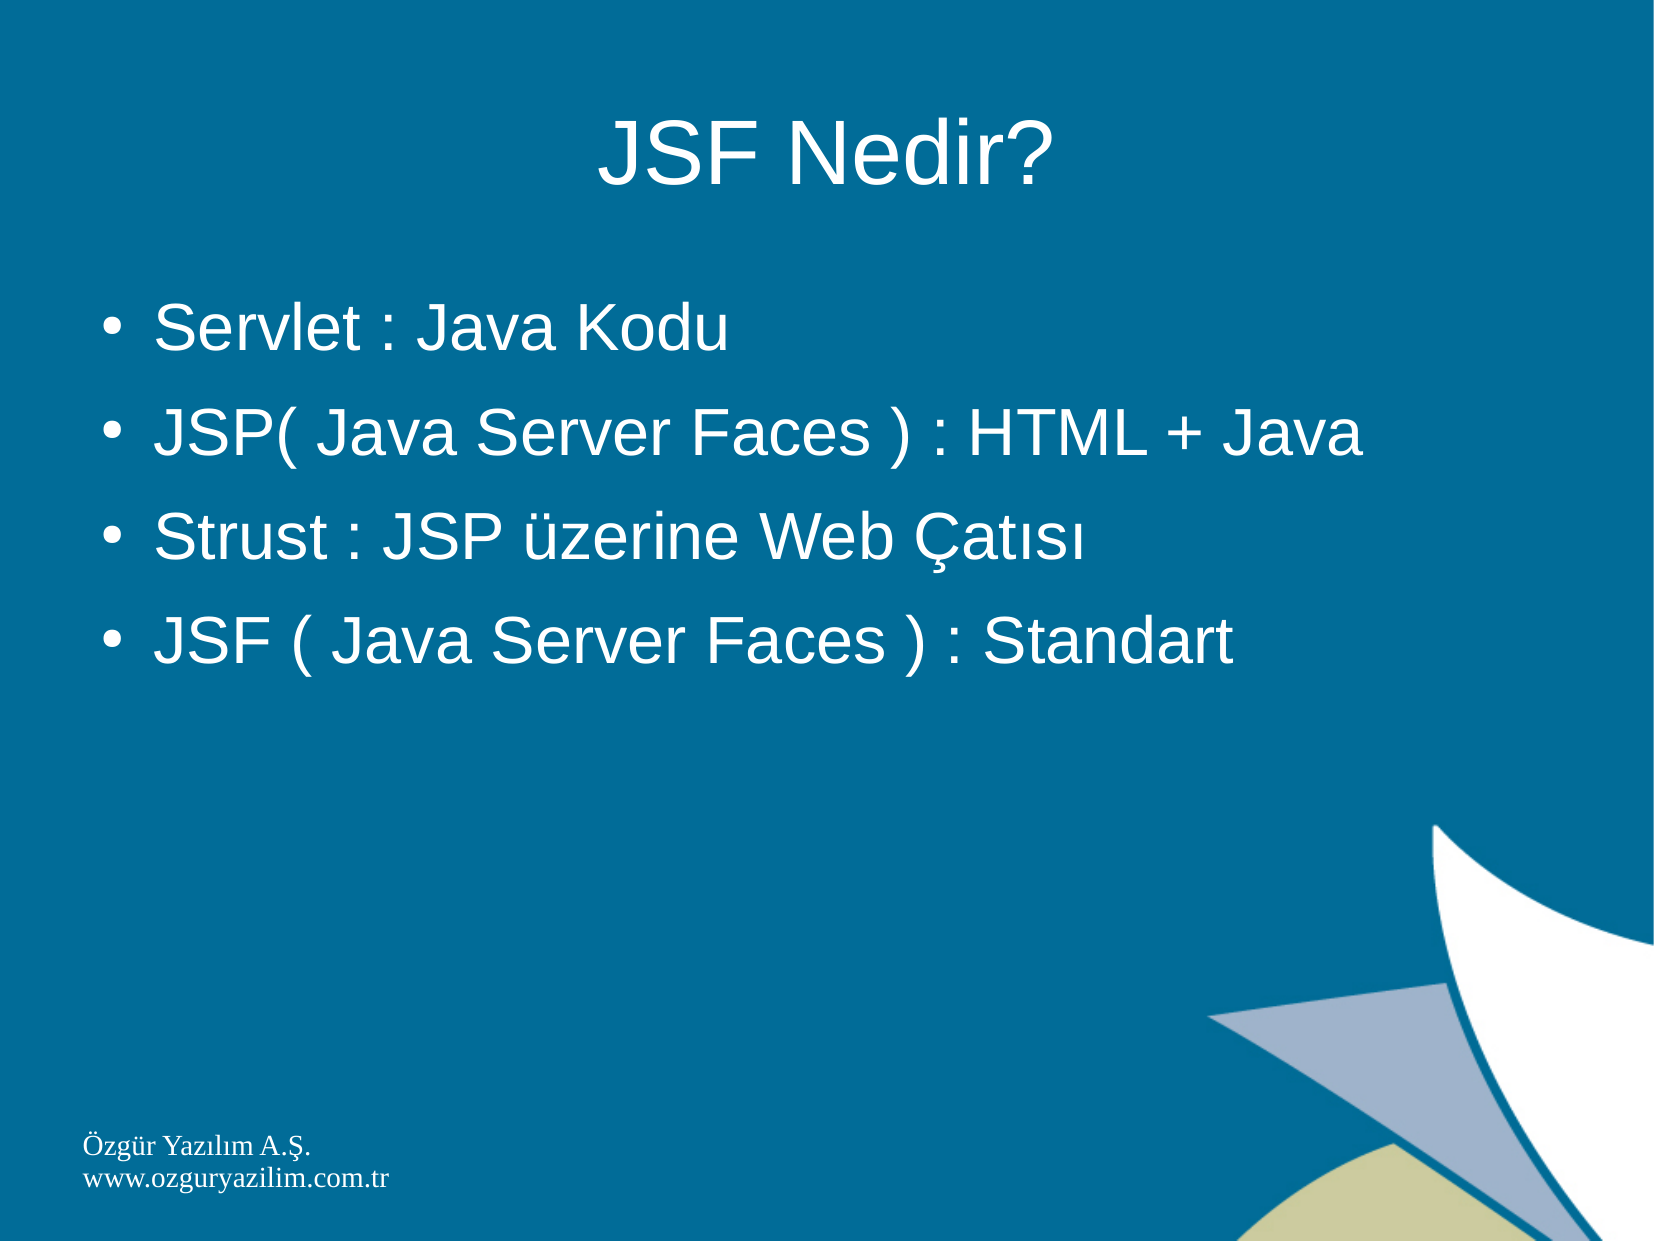

# JSF Nedir?
Servlet : Java Kodu
JSP( Java Server Faces ) : HTML + Java
Strust : JSP üzerine Web Çatısı
JSF ( Java Server Faces ) : Standart